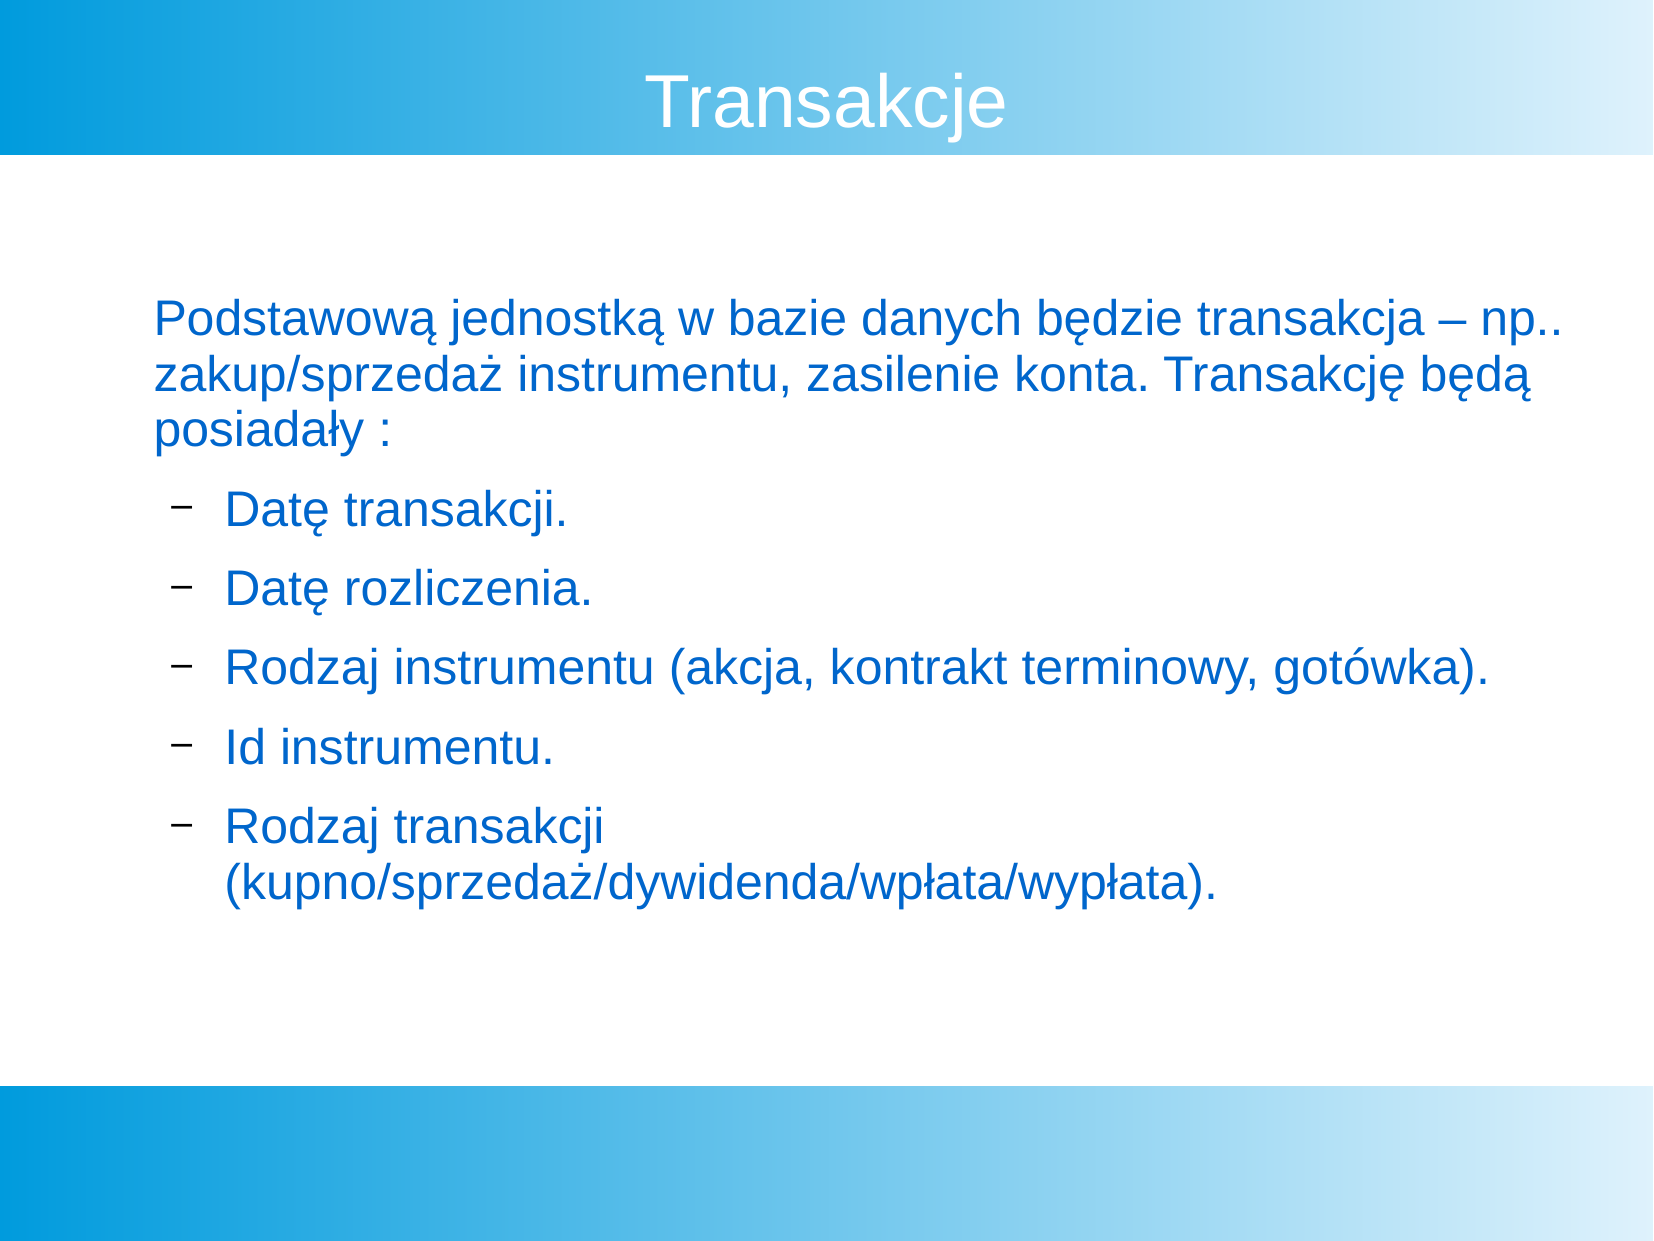

# Transakcje
Podstawową jednostką w bazie danych będzie transakcja – np.. zakup/sprzedaż instrumentu, zasilenie konta. Transakcję będą posiadały :
Datę transakcji.
Datę rozliczenia.
Rodzaj instrumentu (akcja, kontrakt terminowy, gotówka).
Id instrumentu.
Rodzaj transakcji (kupno/sprzedaż/dywidenda/wpłata/wypłata).